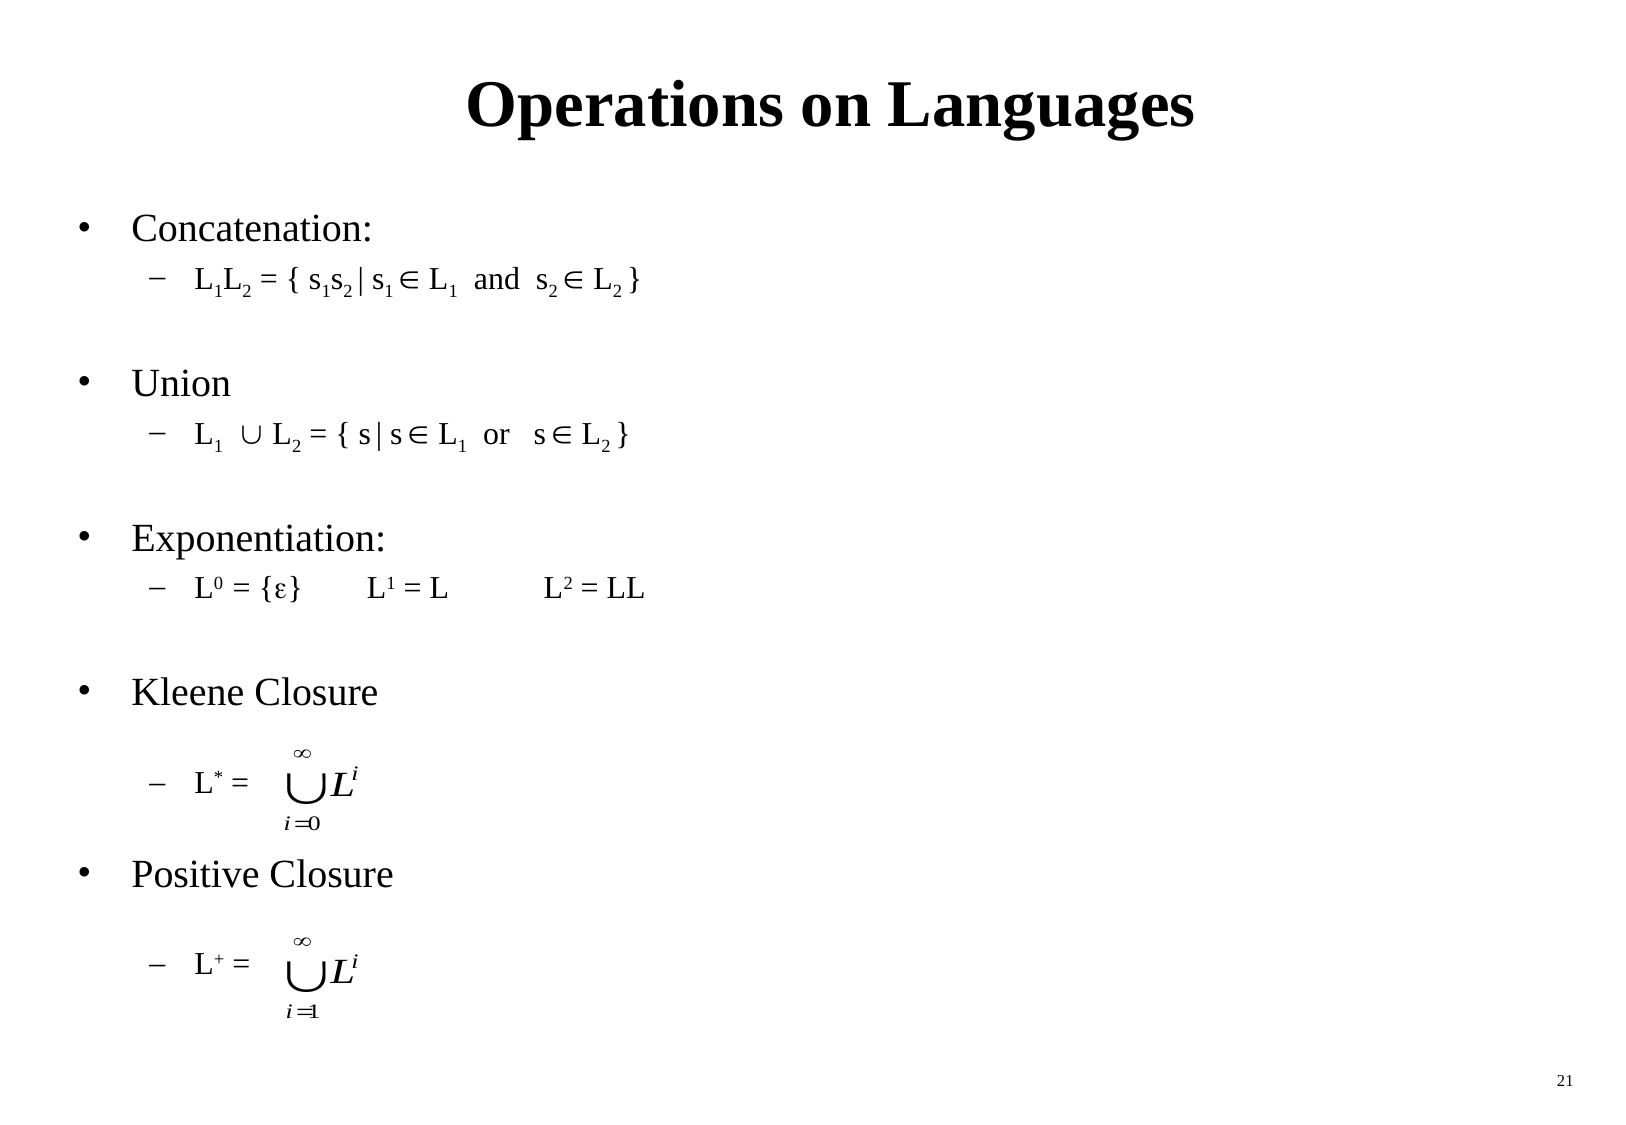

# Operations on Languages
Concatenation:
L1L2 = { s1s2 | s1  L1 and s2  L2 }
Union
L1 L2 = { s | s  L1 or s  L2 }
Exponentiation:
L0 = {} L1 = L L2 = LL
Kleene Closure
L* =
Positive Closure
L+ =